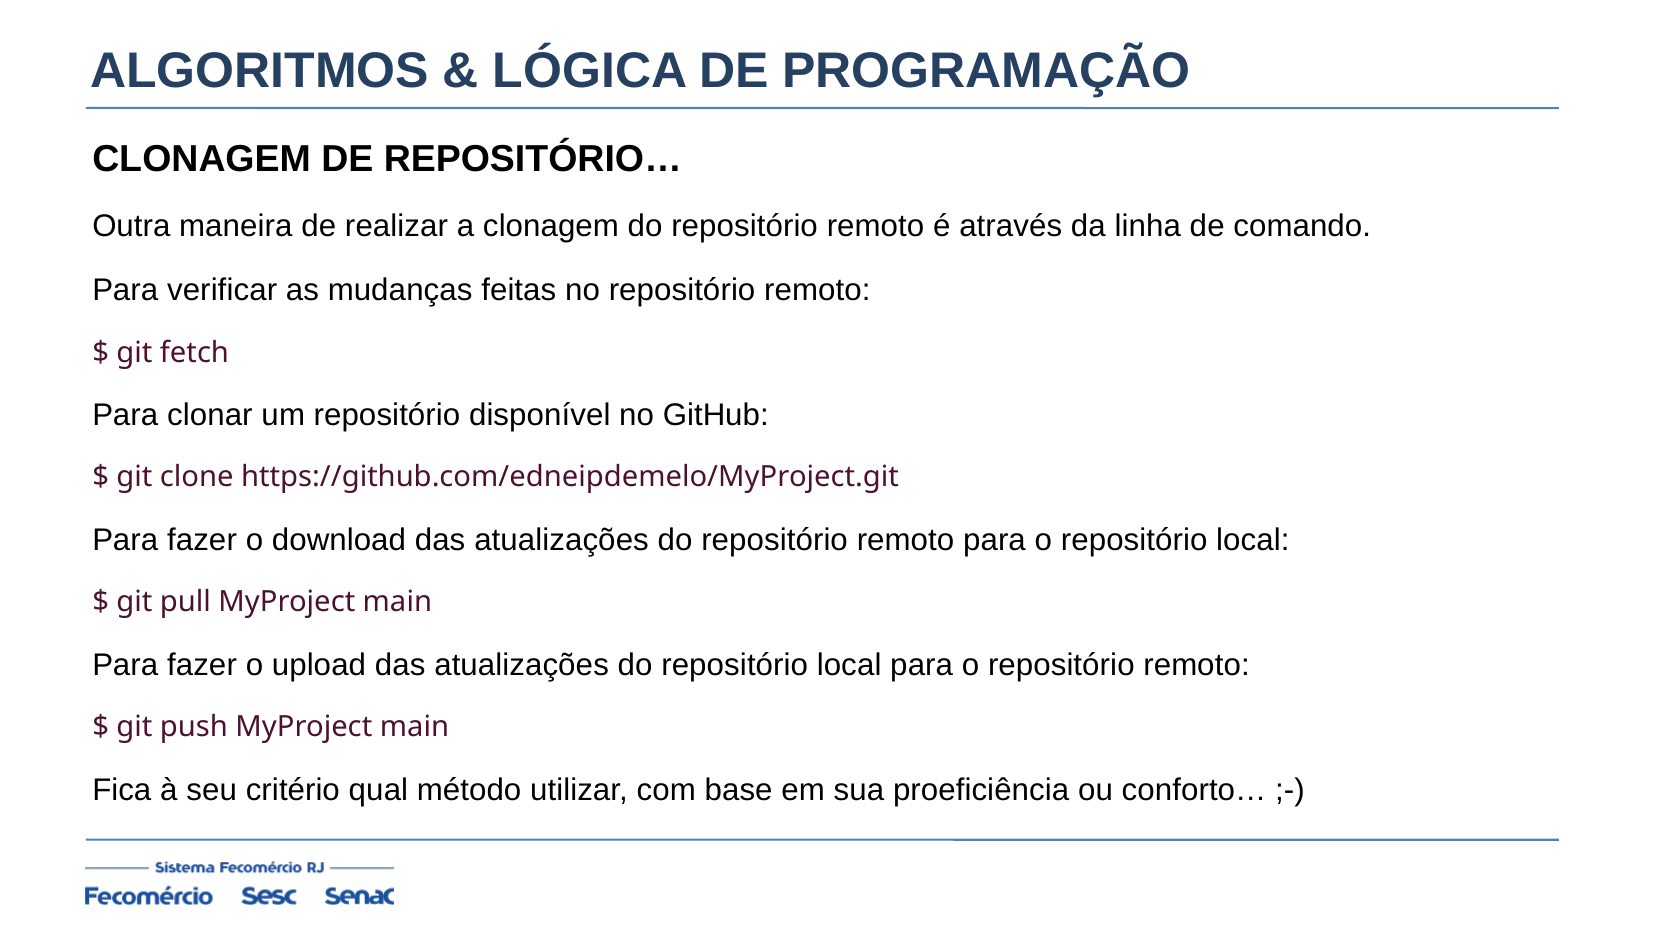

ALGORITMOS & LÓGICA DE PROGRAMAÇÃO
CLONAGEM DE REPOSITÓRIO…
Outra maneira de realizar a clonagem do repositório remoto é através da linha de comando.
Para verificar as mudanças feitas no repositório remoto:
$ git fetch
Para clonar um repositório disponível no GitHub:
$ git clone https://github.com/edneipdemelo/MyProject.git
Para fazer o download das atualizações do repositório remoto para o repositório local:
$ git pull MyProject main
Para fazer o upload das atualizações do repositório local para o repositório remoto:
$ git push MyProject main
Fica à seu critério qual método utilizar, com base em sua proeficiência ou conforto… ;-)